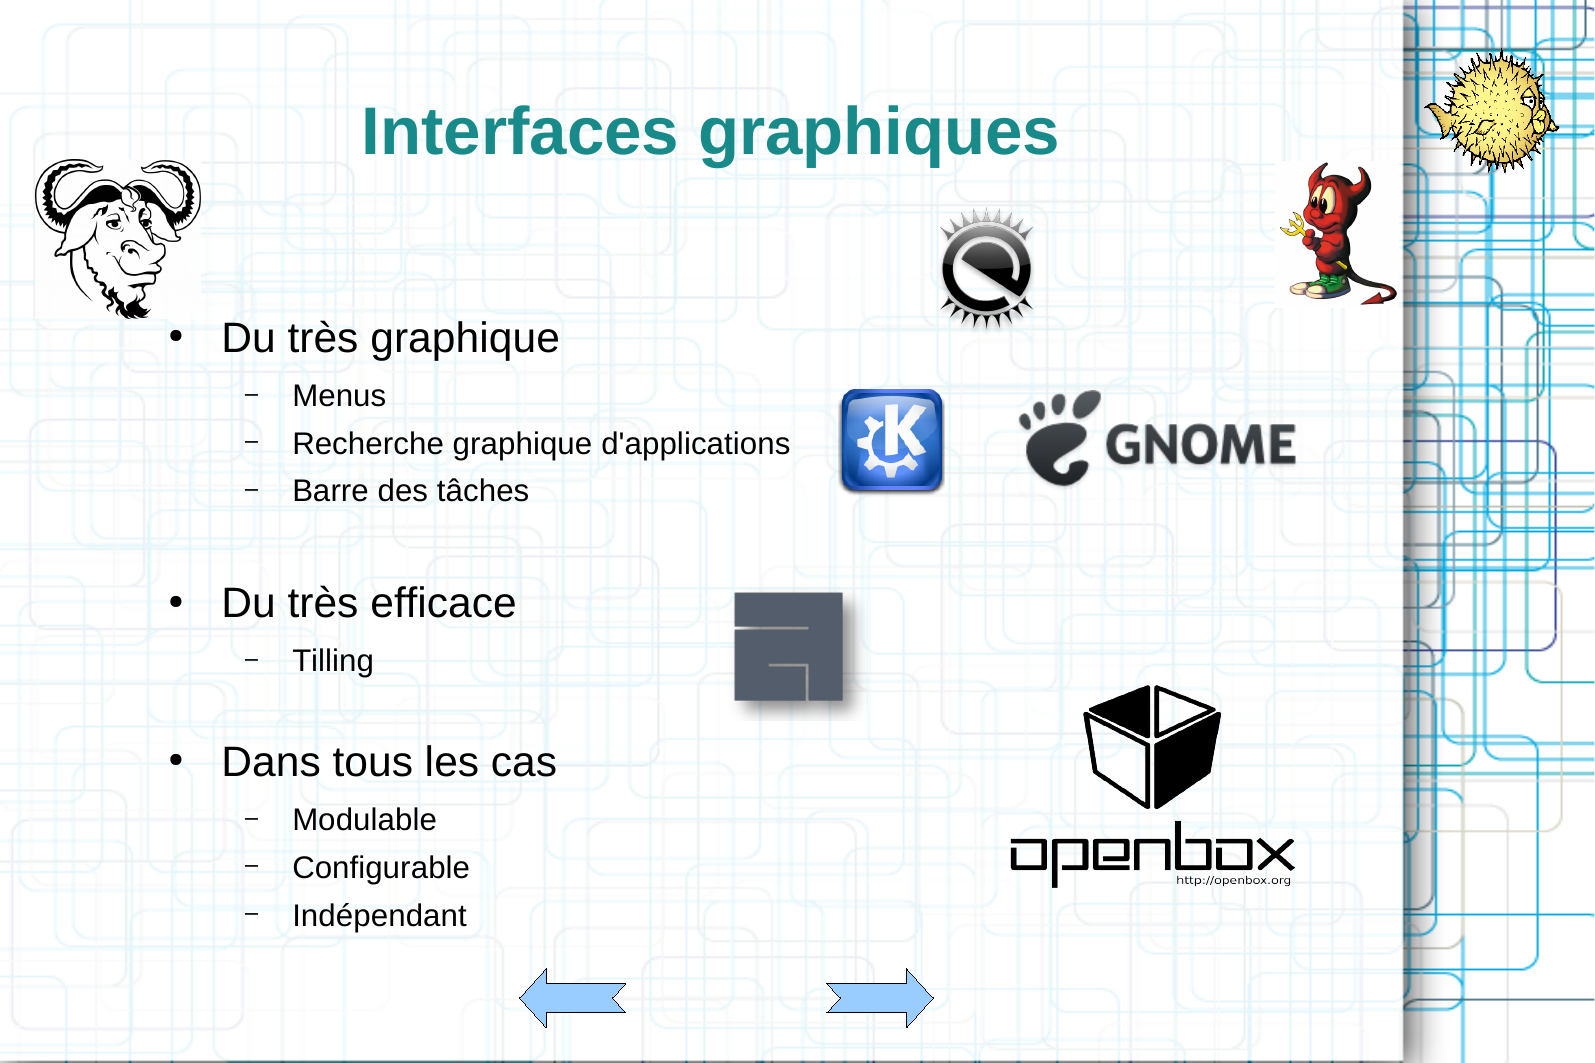

# Interfaces graphiques
Du très graphique
Menus
Recherche graphique d'applications
Barre des tâches
Du très efficace
Tilling
Dans tous les cas
Modulable
Configurable
Indépendant